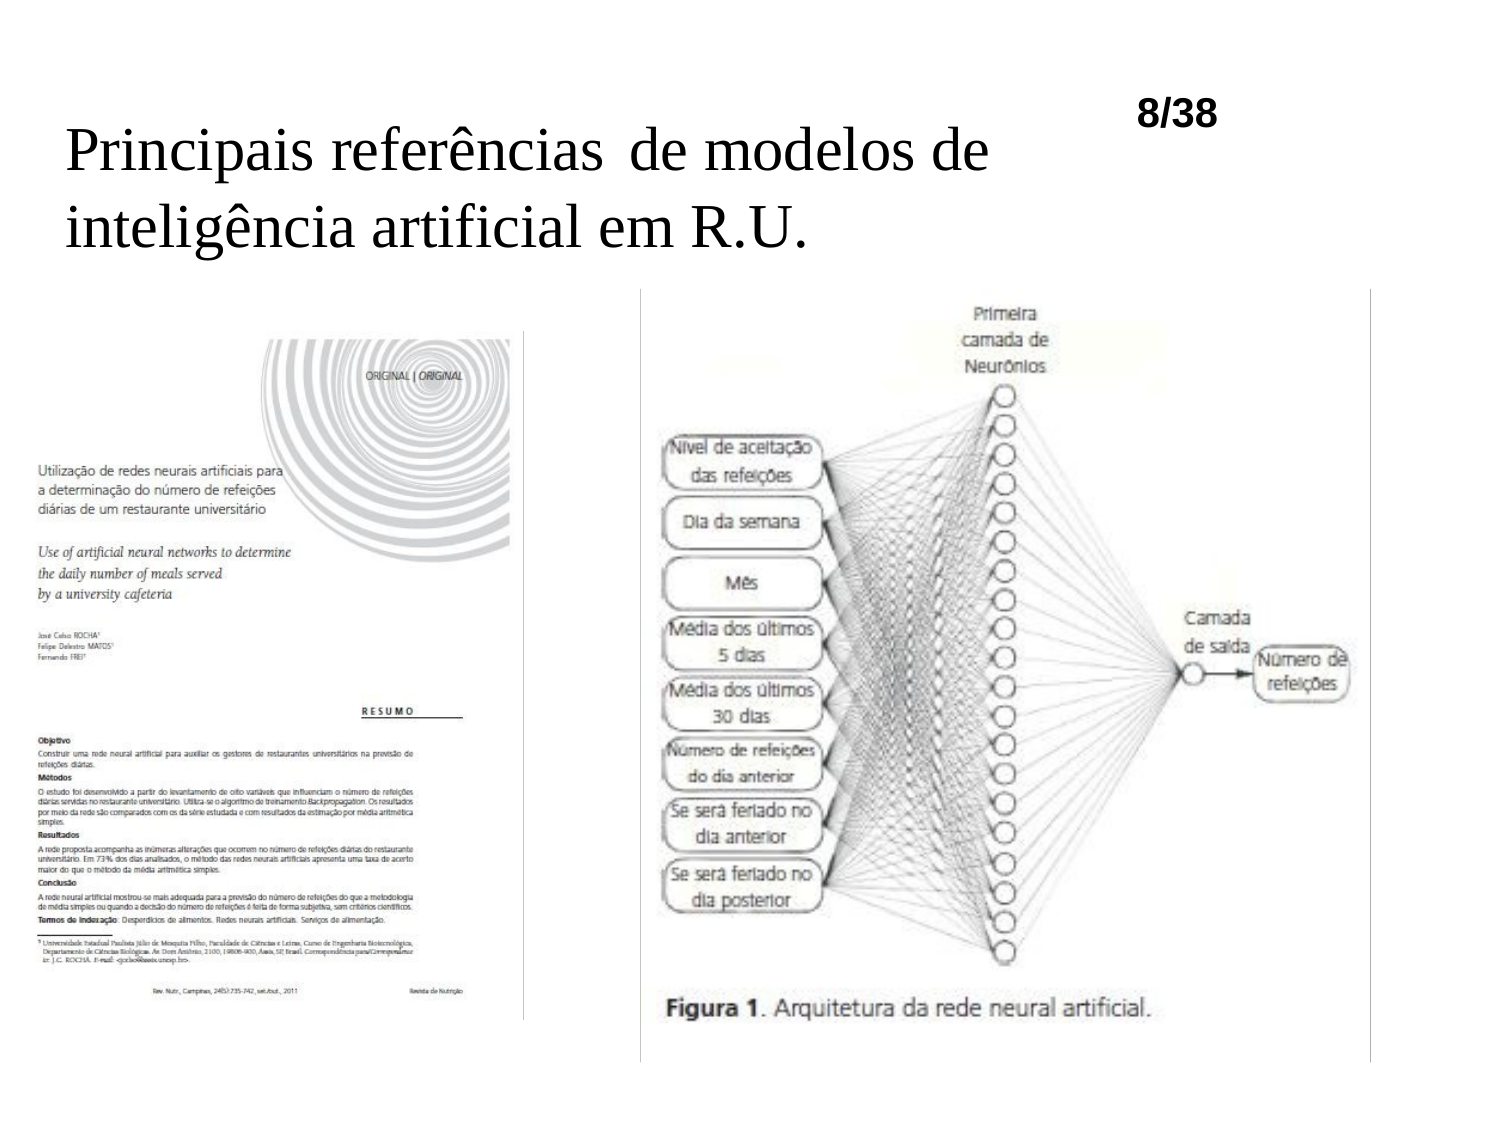

8/38
Principais referências de modelos de
inteligência artificial em R.U.